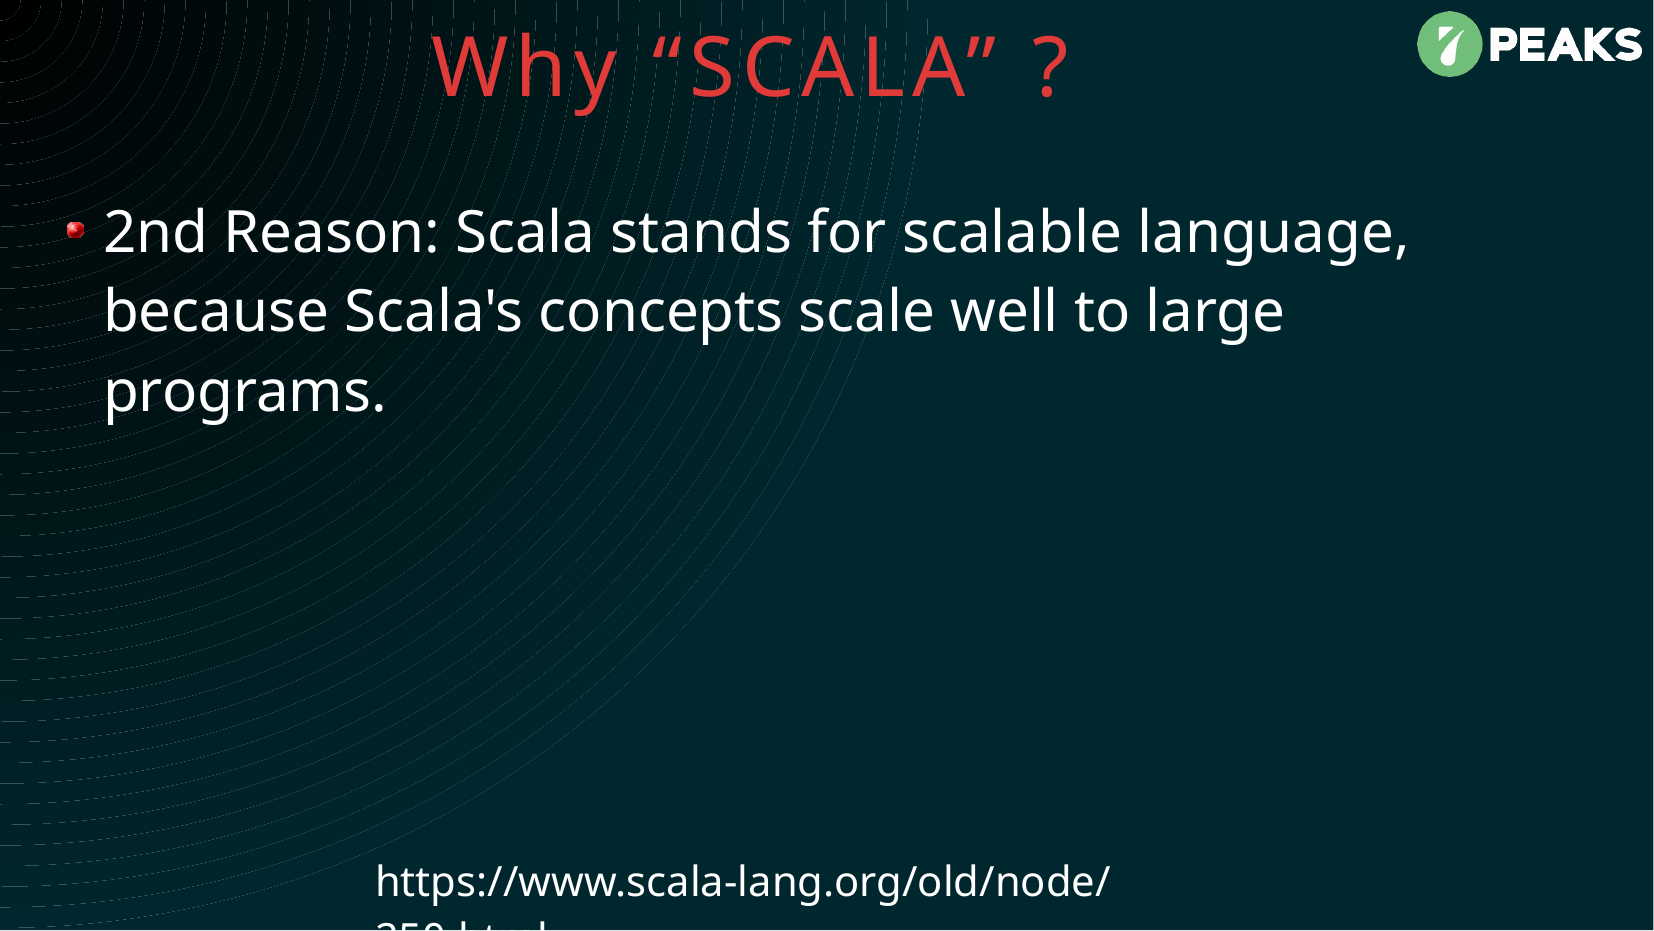

Why “SCALA” ?
2nd Reason: Scala stands for scalable language, because Scala's concepts scale well to large programs.
https://www.scala-lang.org/old/node/250.html